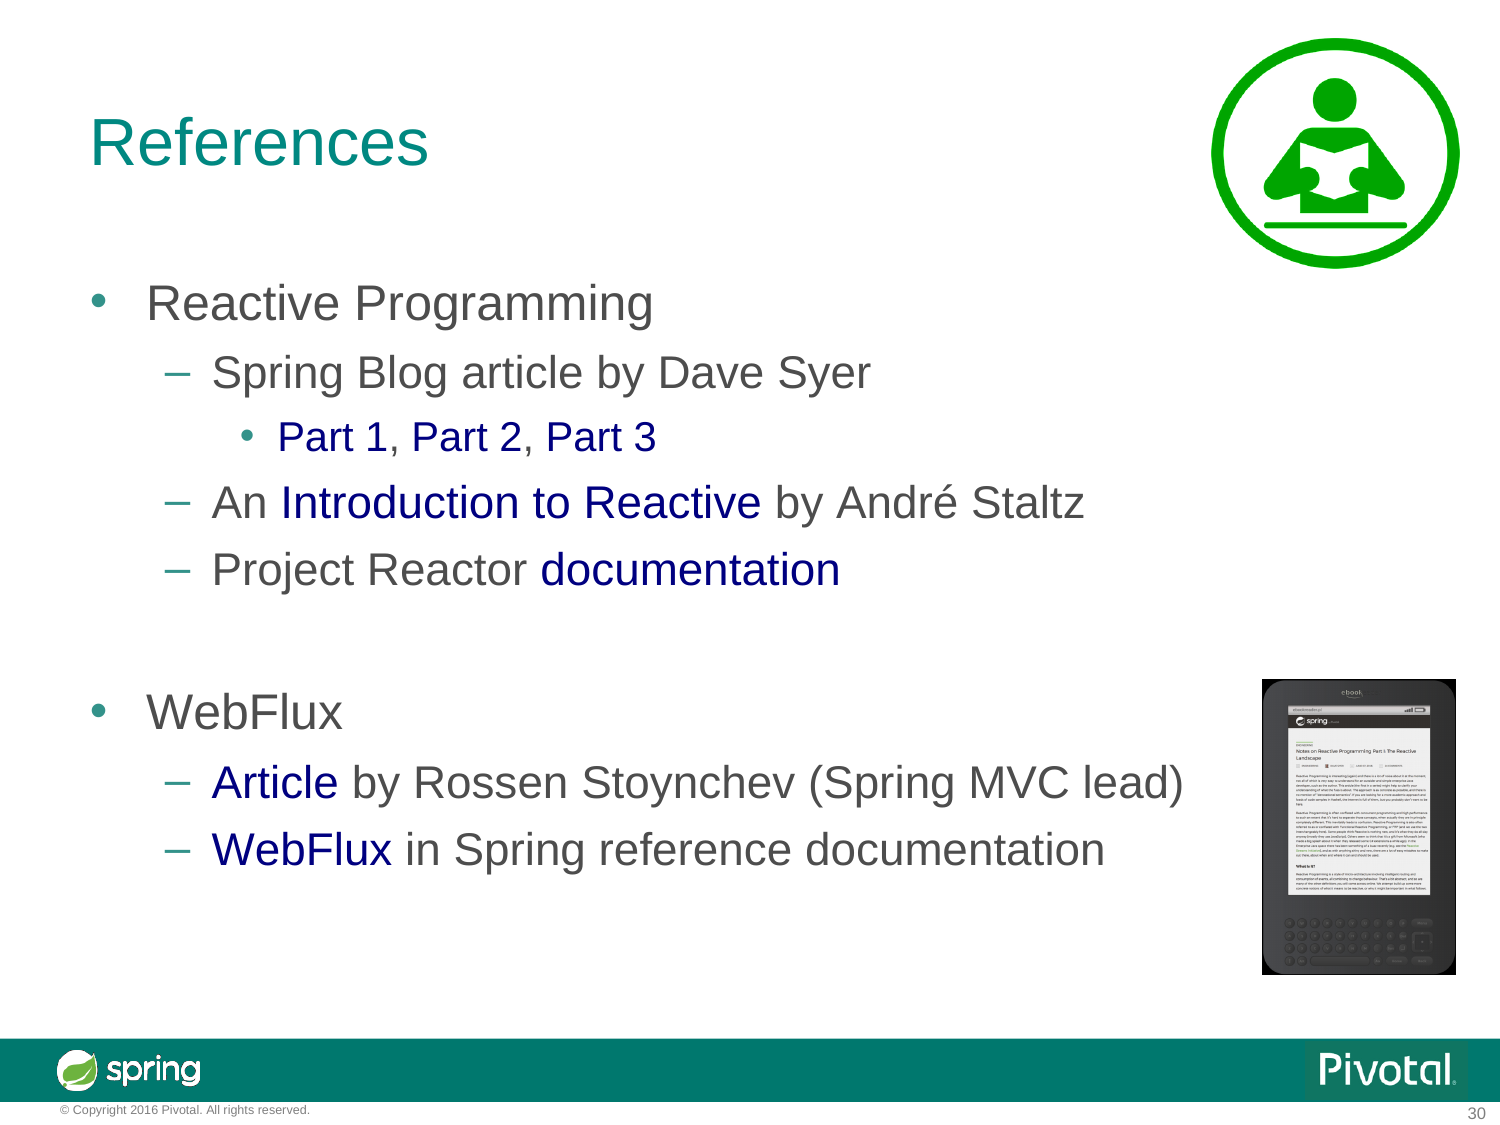

# References
Reactive Programming
Spring Blog article by Dave Syer
Part 1, Part 2, Part 3
An Introduction to Reactive by André Staltz
Project Reactor documentation
WebFlux
Article by Rossen Stoynchev (Spring MVC lead)
WebFlux in Spring reference documentation